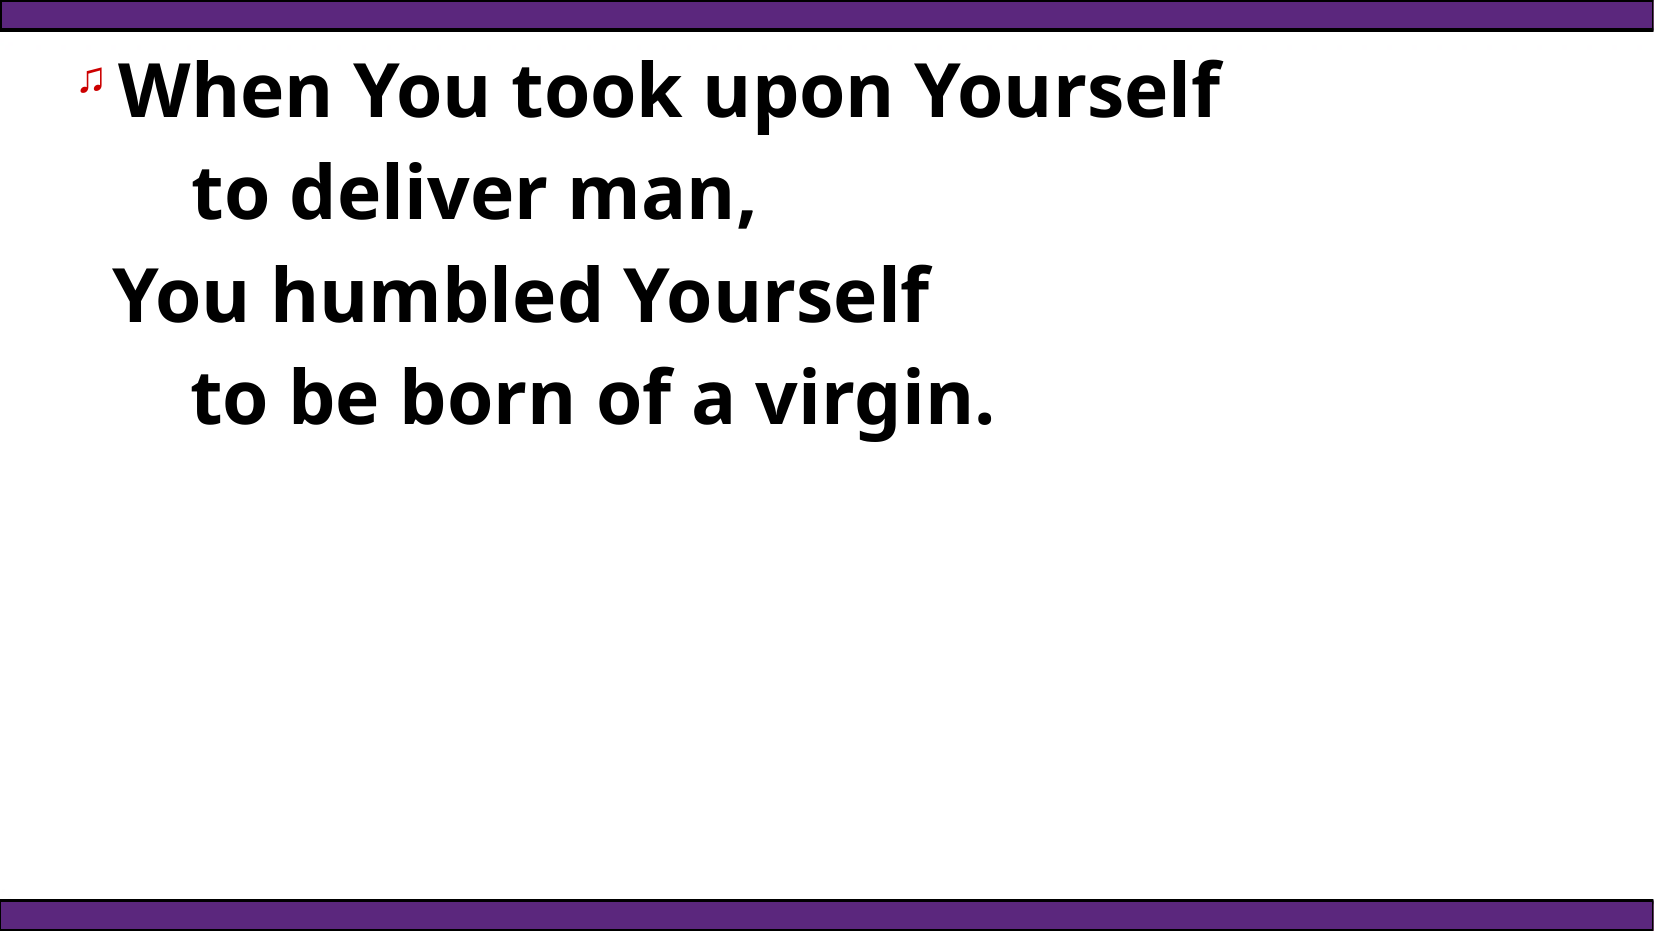

♫ When You took upon Yourself
 to deliver man,
You humbled Yourself
 to be born of a virgin.